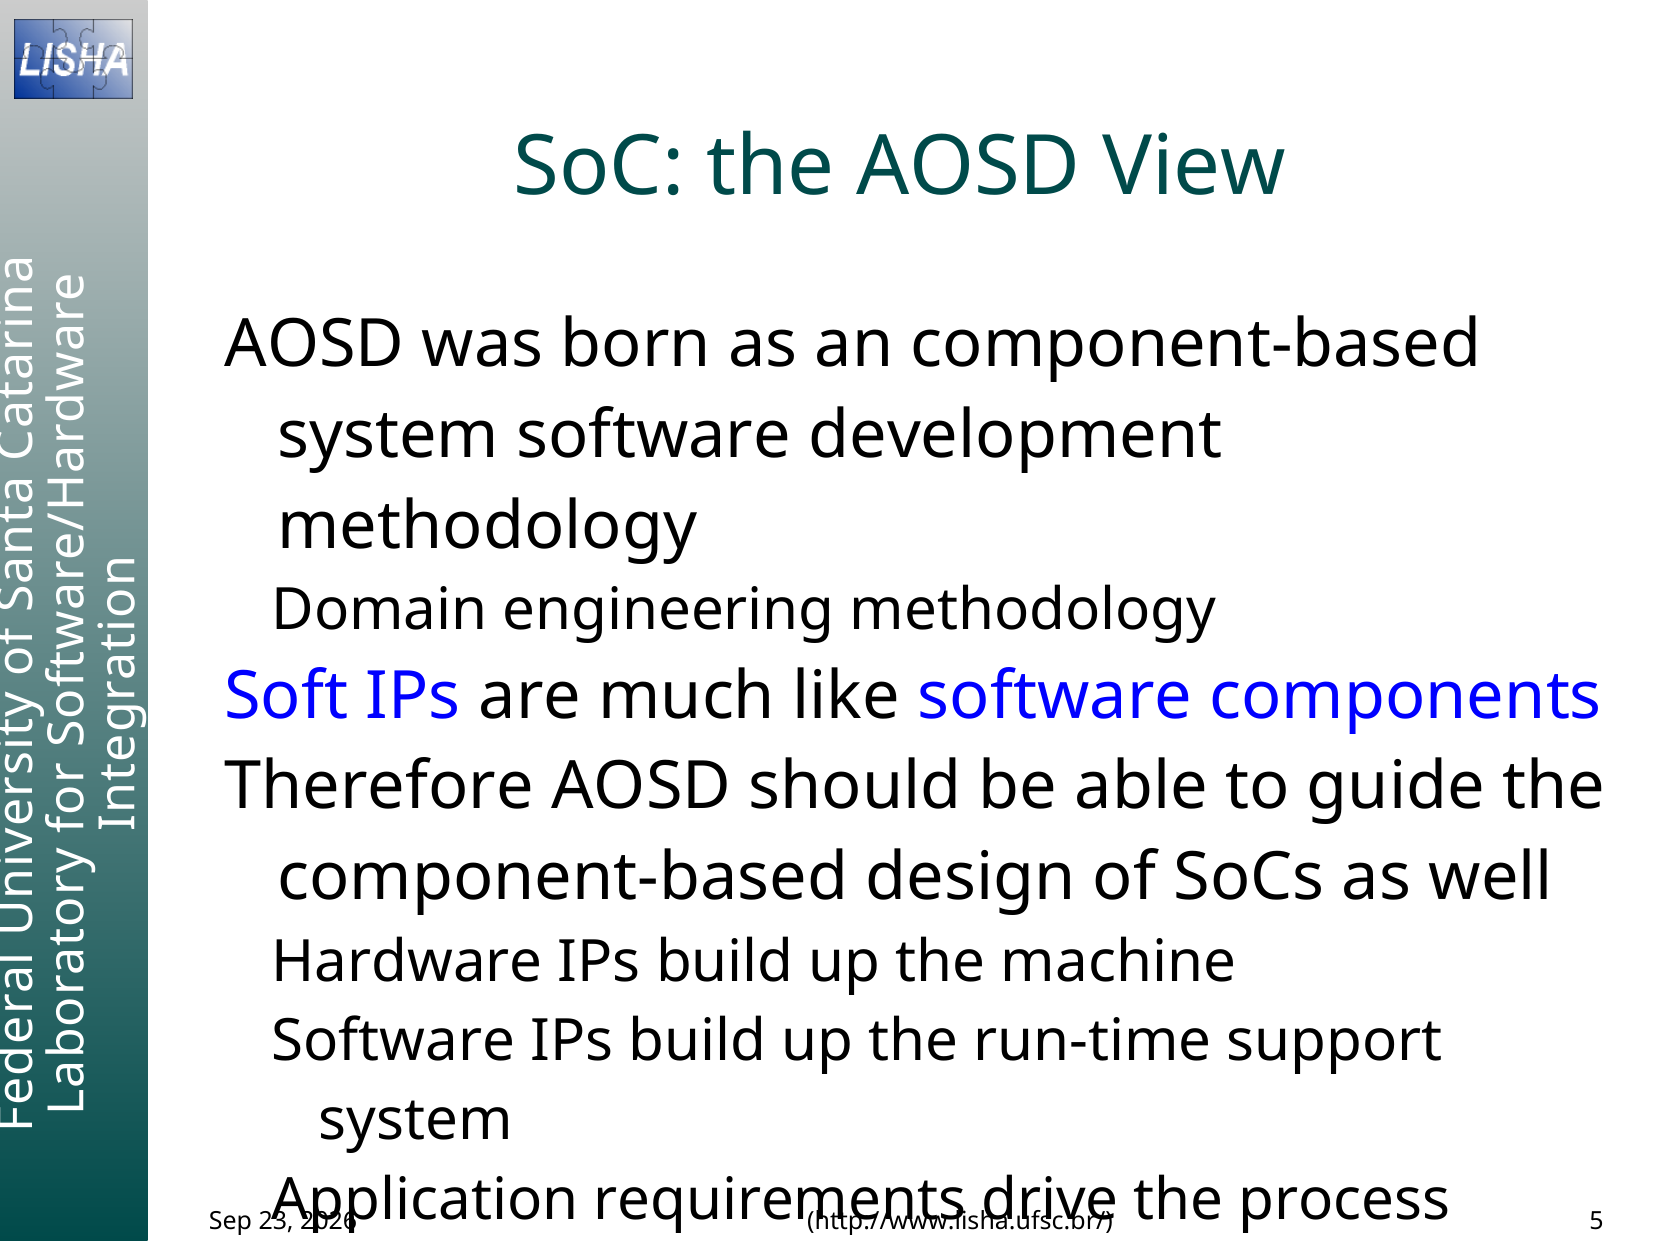

# SoC: the AOSD View
AOSD was born as an component-based system software development methodology
Domain engineering methodology
Soft IPs are much like software components
Therefore AOSD should be able to guide the component-based design of SoCs as well
Hardware IPs build up the machine
Software IPs build up the run-time support system
Application requirements drive the process
Developers can thus concentrate on what really matters: applications